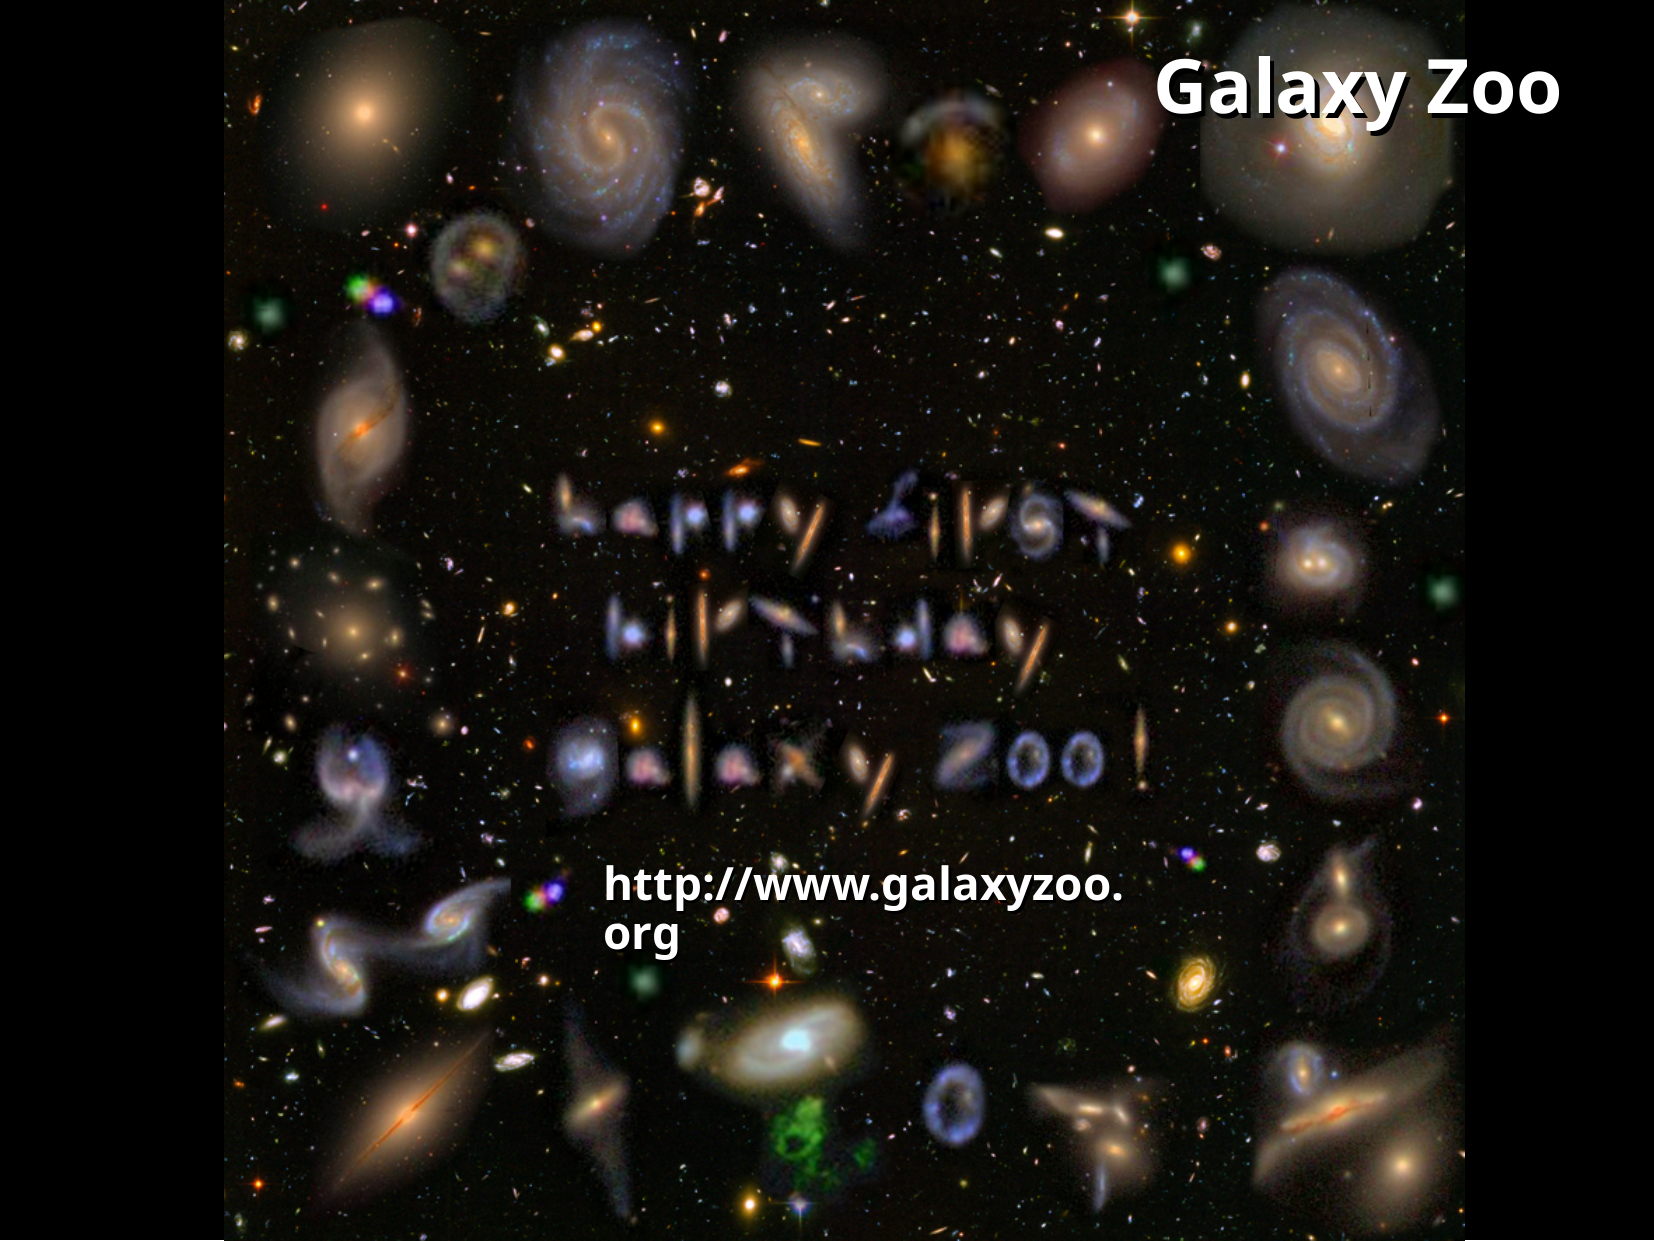

# Galaxy Zoo
http://www.galaxyzoo.org
H. Asorey - Física IV B
7